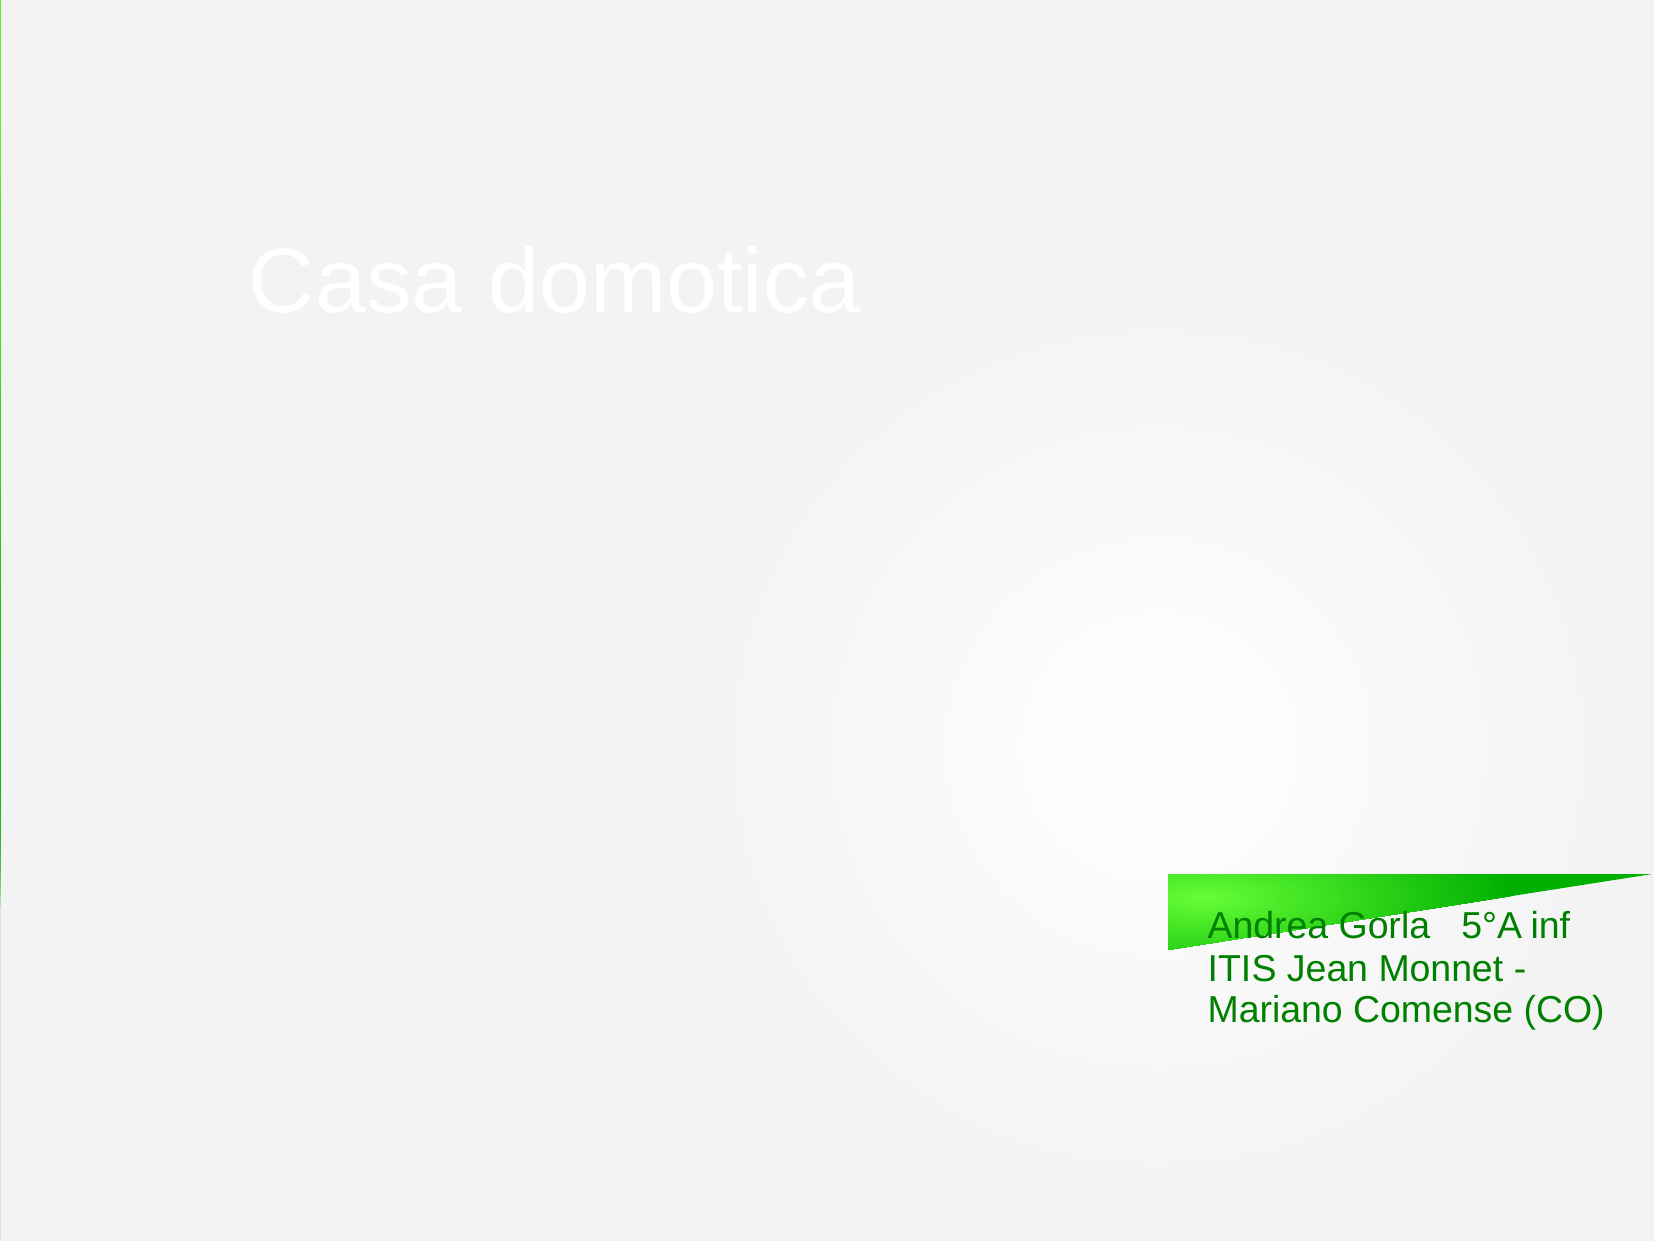

# Casa domotica
Andrea Gorla 5°A inf
ITIS Jean Monnet -
Mariano Comense (CO)